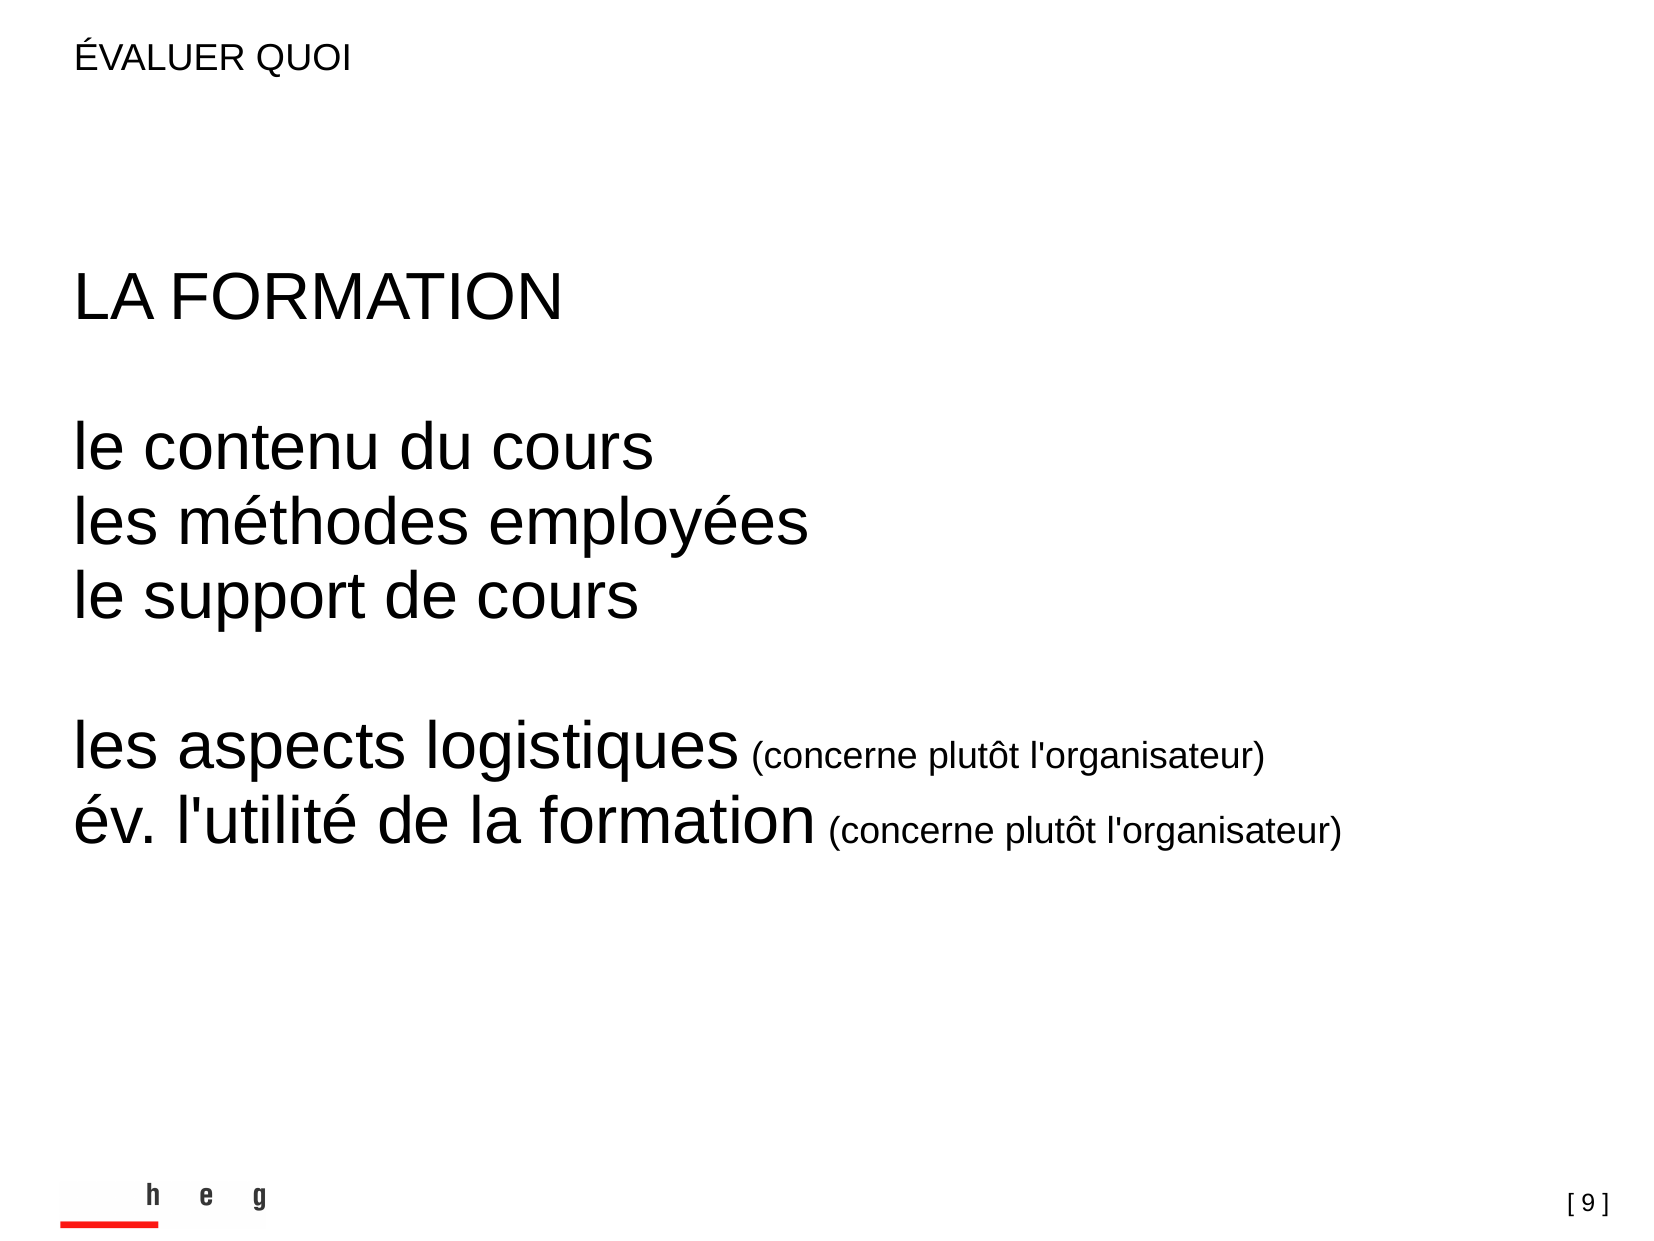

ÉVALUER QUOI
LA FORMATION
le contenu du cours
les méthodes employées
le support de cours
les aspects logistiques (concerne plutôt l'organisateur)
év. l'utilité de la formation (concerne plutôt l'organisateur)